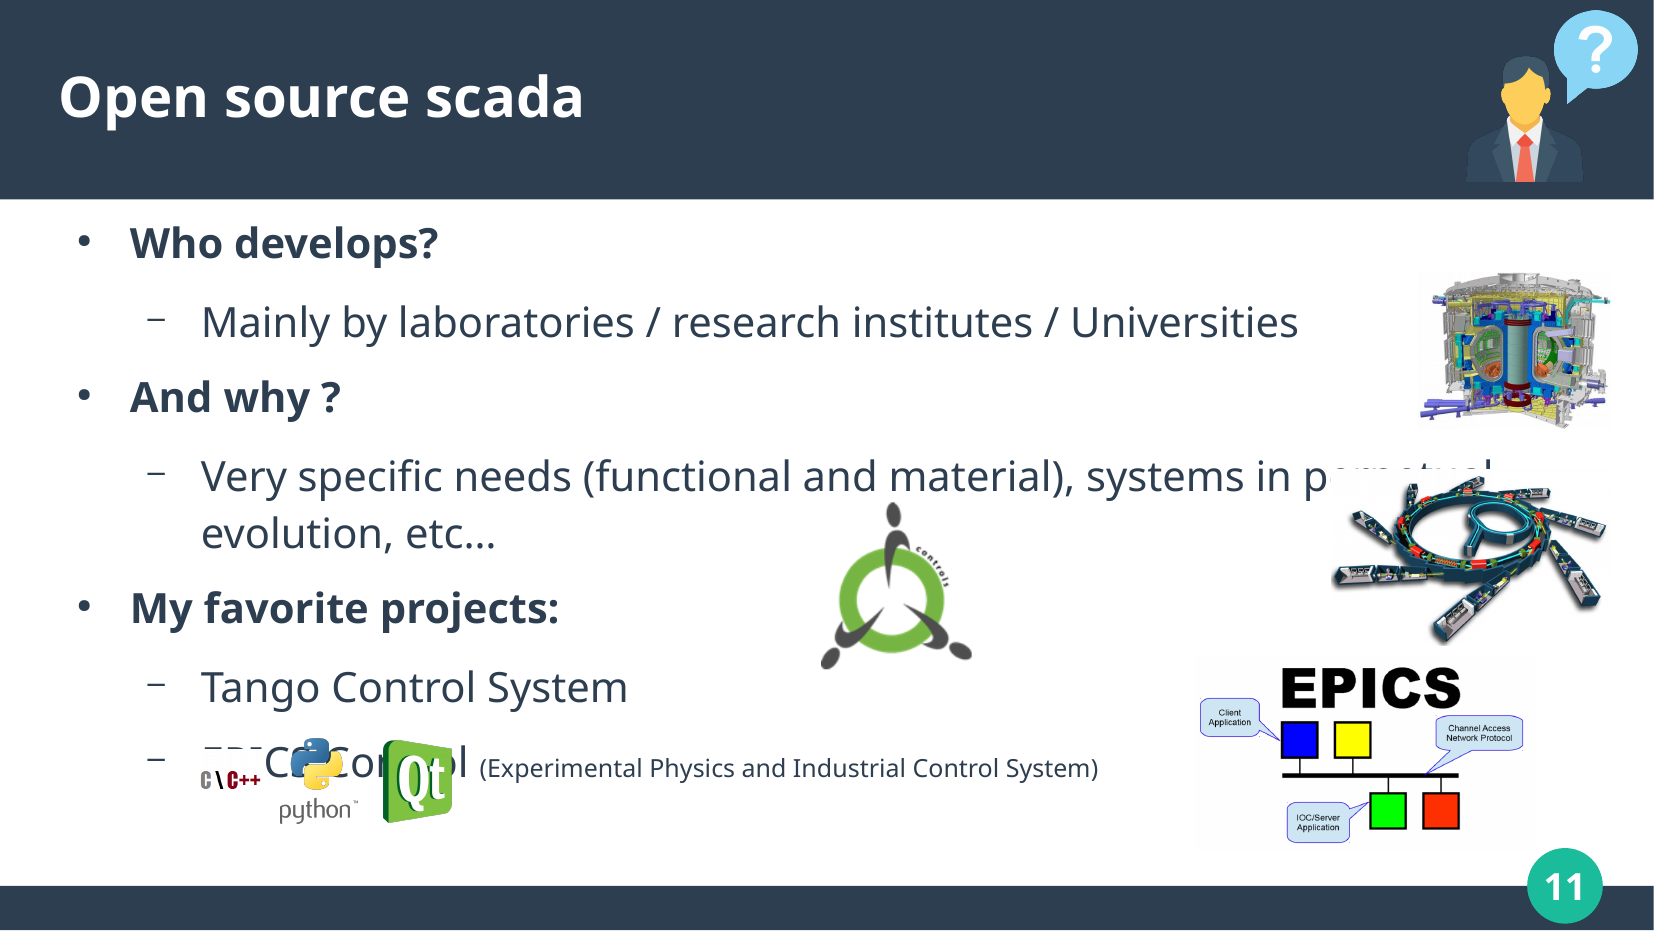

# Open source scada
Who develops?
Mainly by laboratories / research institutes / Universities
And why ?
Very specific needs (functional and material), systems in perpetual evolution, etc…
My favorite projects:
Tango Control System
EPICS Control (Experimental Physics and Industrial Control System)